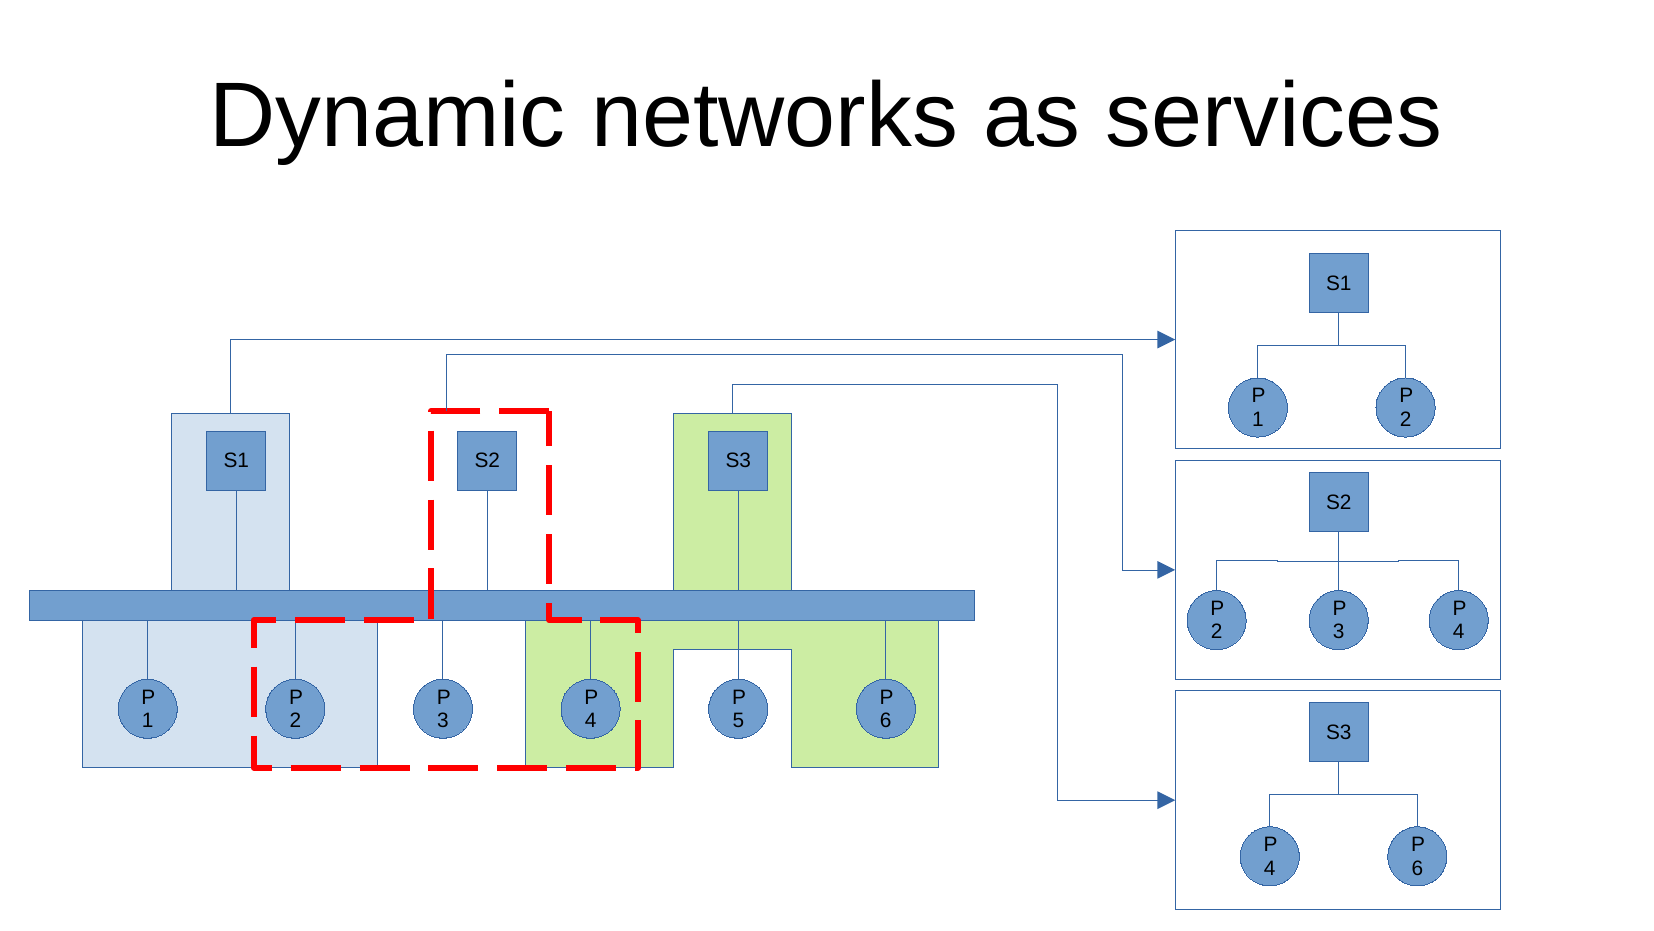

# Dynamic networks as services
S1
P1
P2
S1
S2
S3
S2
P2
P3
P4
P1
P2
P3
P4
P5
P6
S3
P4
P6